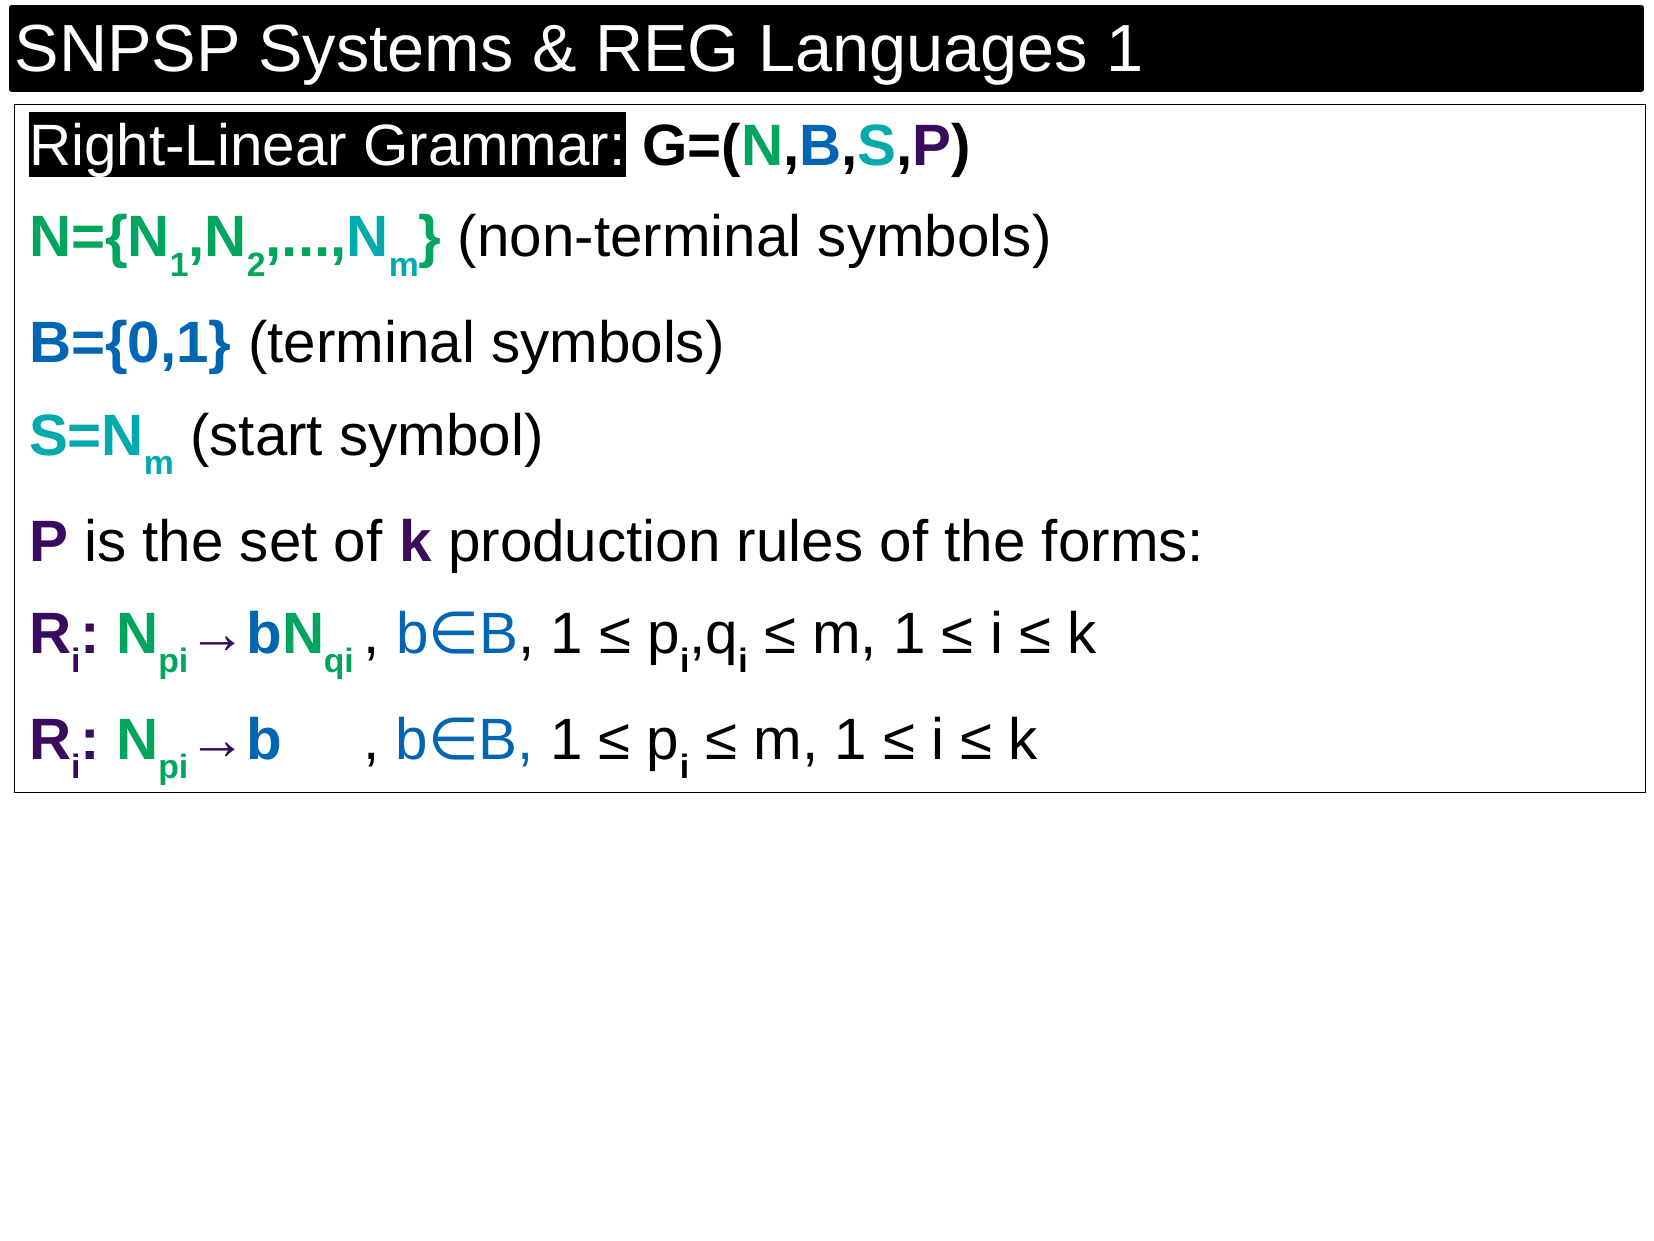

# SNPSP Systems & REG Languages 1
Right-Linear Grammar: G=(N,B,S,P)
N={N1,N2,...,Nm} (non-terminal symbols)
B={0,1} (terminal symbols)
S=Nm (start symbol)
P is the set of k production rules of the forms:
Ri: Npi→bNqi , b∈B, 1 ≤ pi,qi ≤ m, 1 ≤ i ≤ k
Ri: Npi→b , b∈B, 1 ≤ pi ≤ m, 1 ≤ i ≤ k